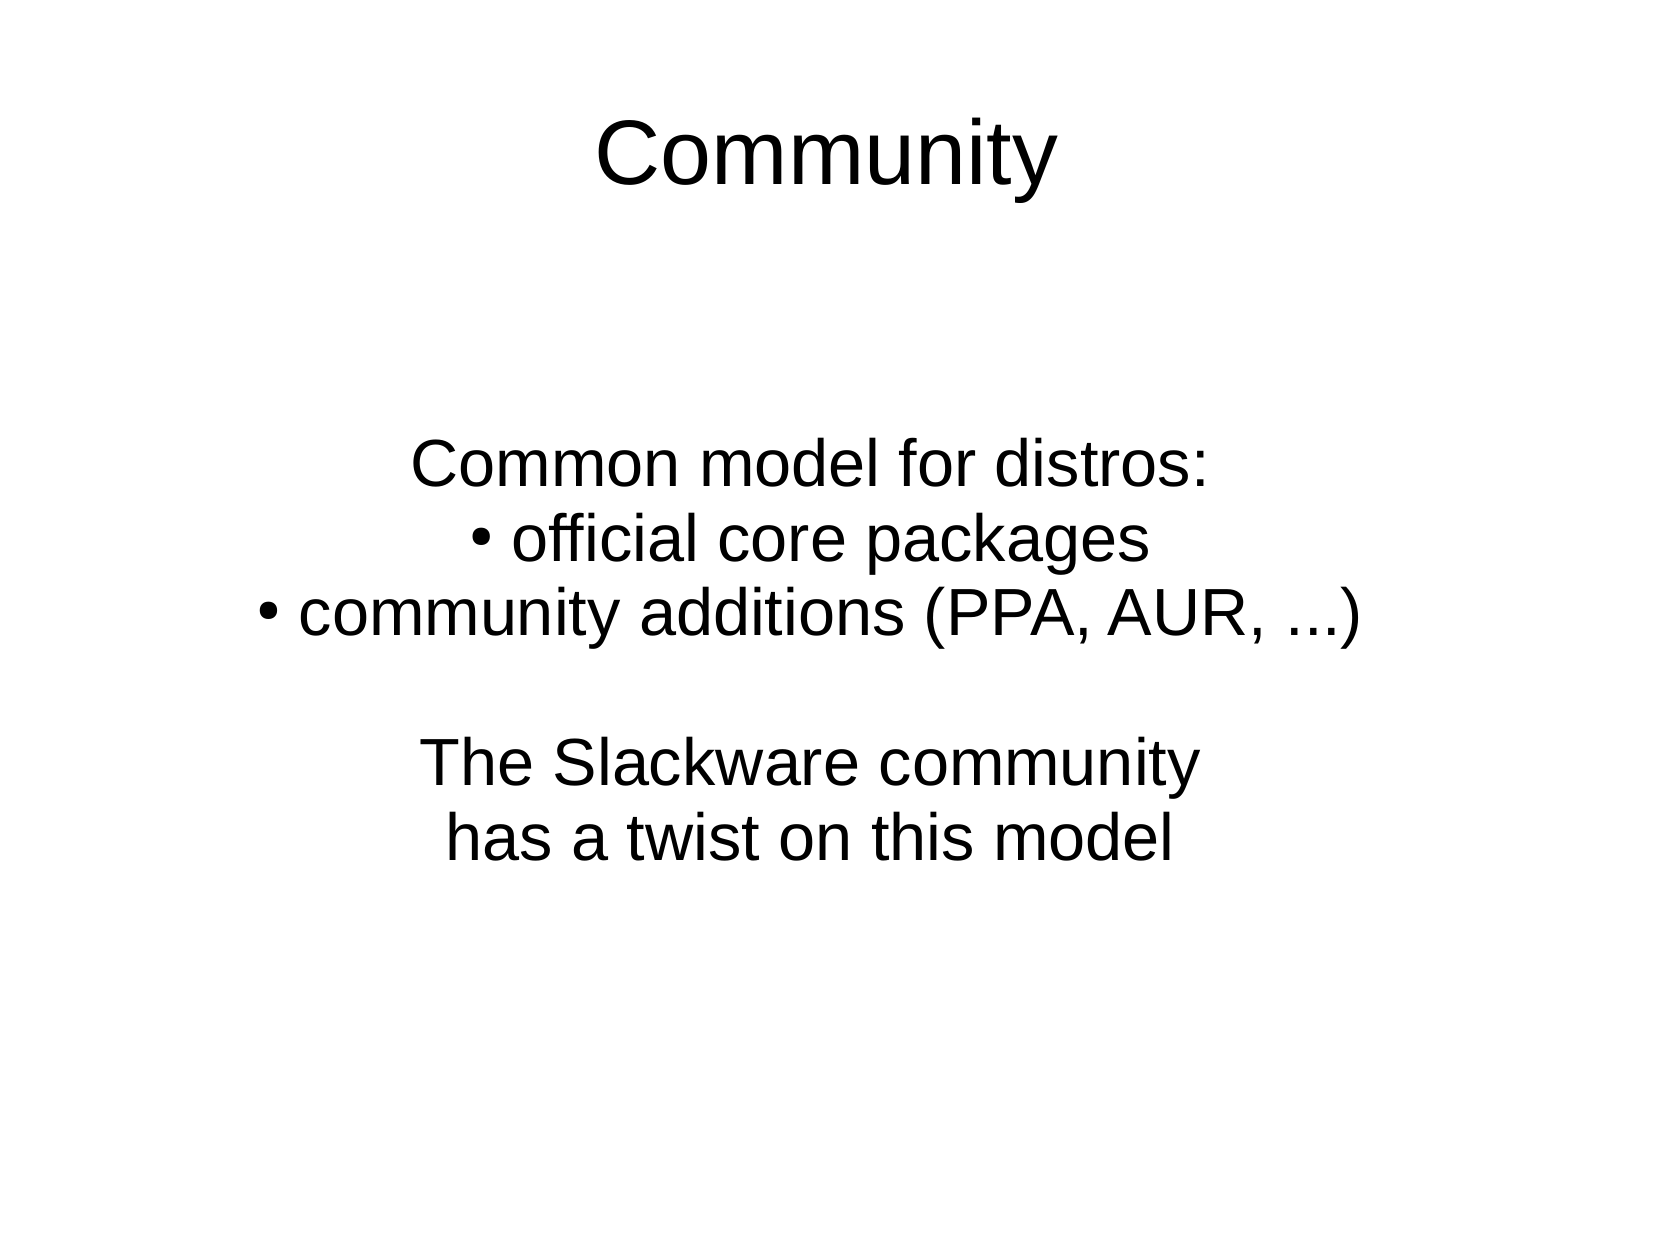

# Community
Common model for distros:
 official core packages
 community additions (PPA, AUR, ...)
The Slackware community
has a twist on this model